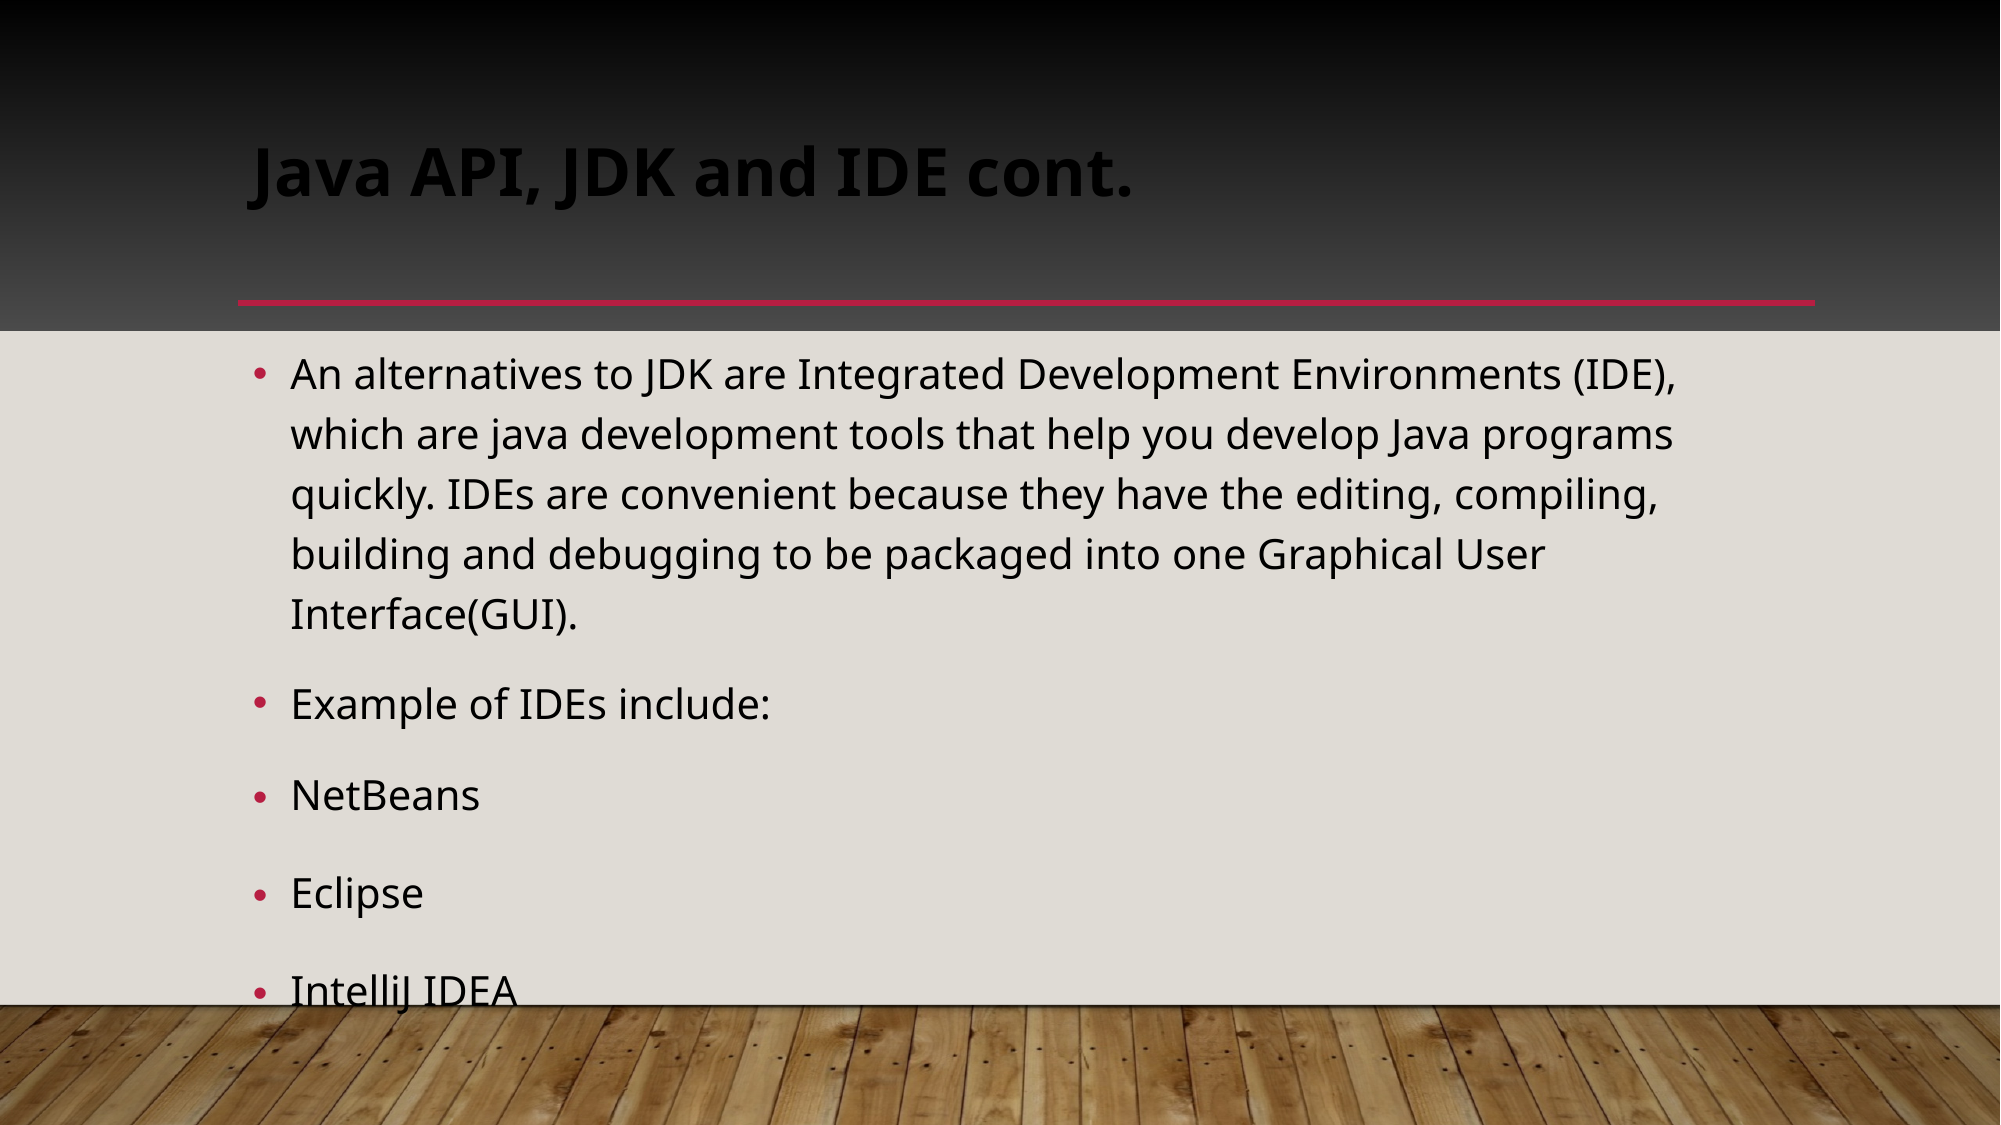

# Java API, JDK and IDE cont.
An alternatives to JDK are Integrated Development Environments (IDE), which are java development tools that help you develop Java programs quickly. IDEs are convenient because they have the editing, compiling, building and debugging to be packaged into one Graphical User Interface(GUI).
Example of IDEs include:
NetBeans
Eclipse
IntelliJ IDEA